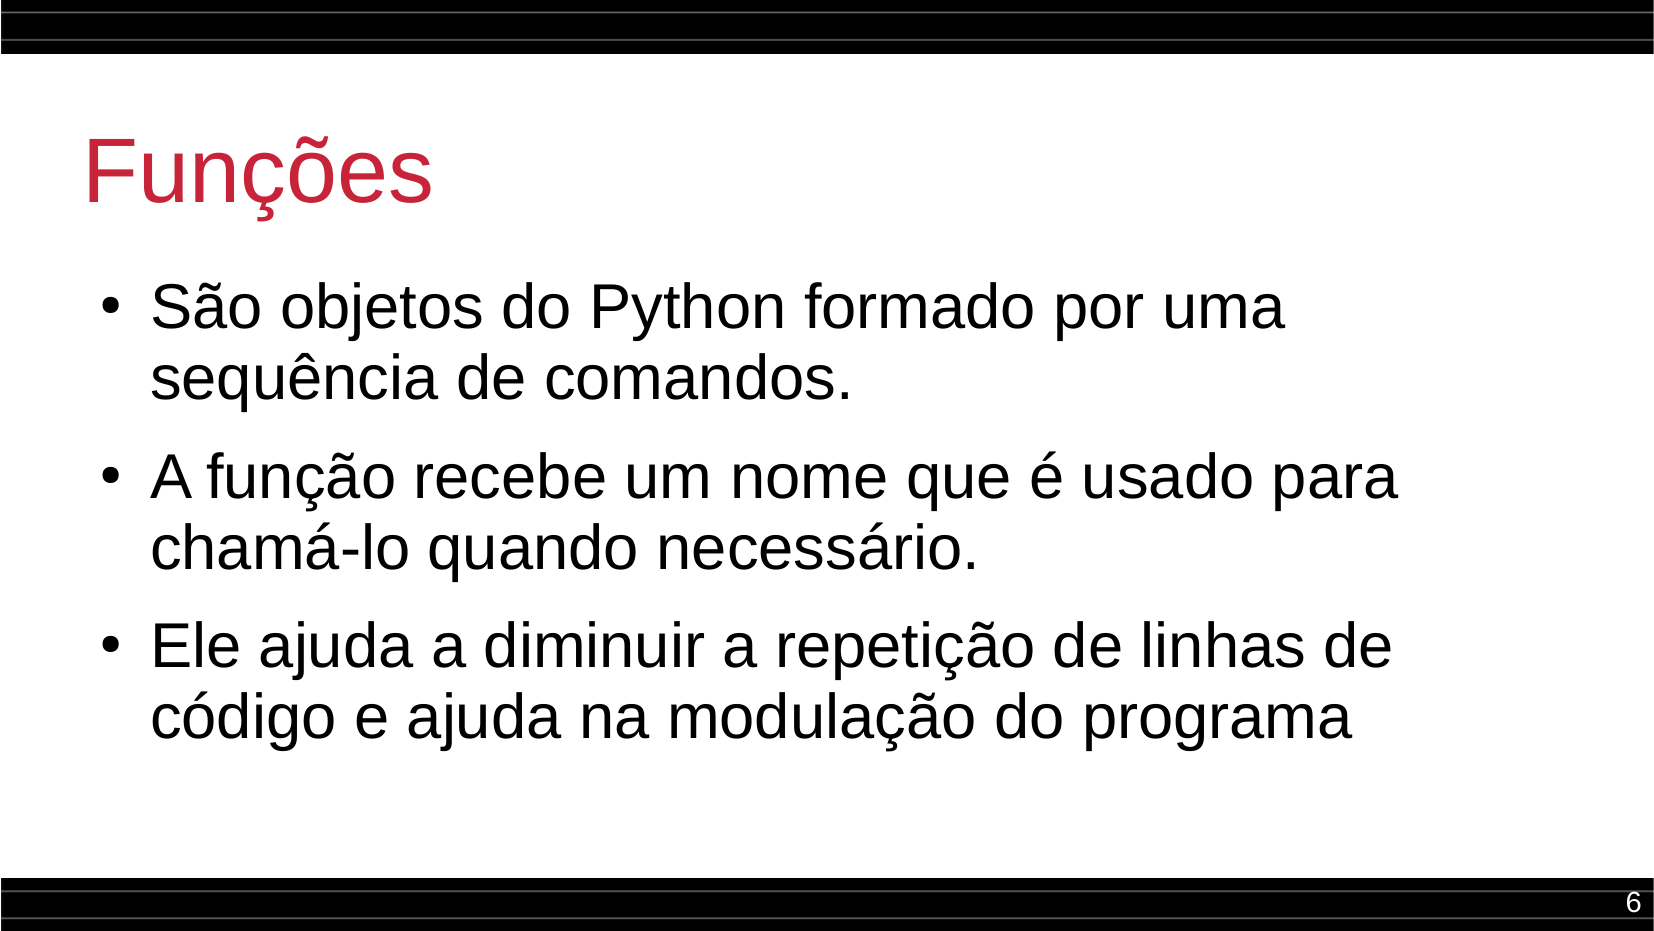

# Funções
São objetos do Python formado por uma sequência de comandos.
A função recebe um nome que é usado para chamá-lo quando necessário.
Ele ajuda a diminuir a repetição de linhas de código e ajuda na modulação do programa